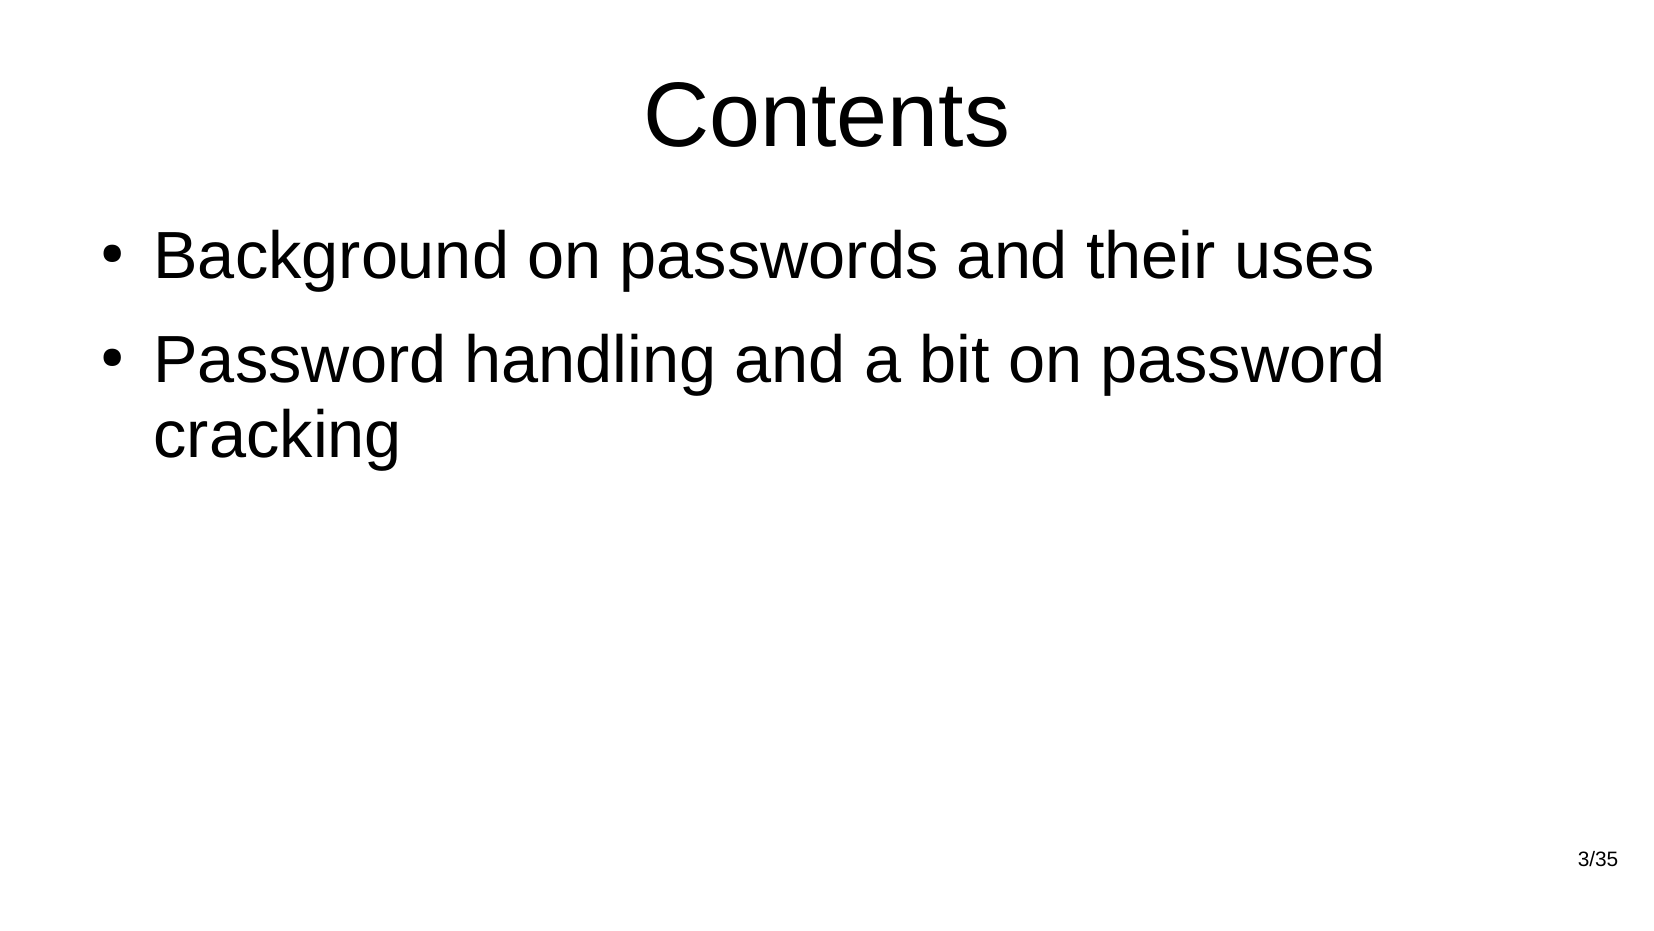

# Contents
Background on passwords and their uses
Password handling and a bit on password cracking
3